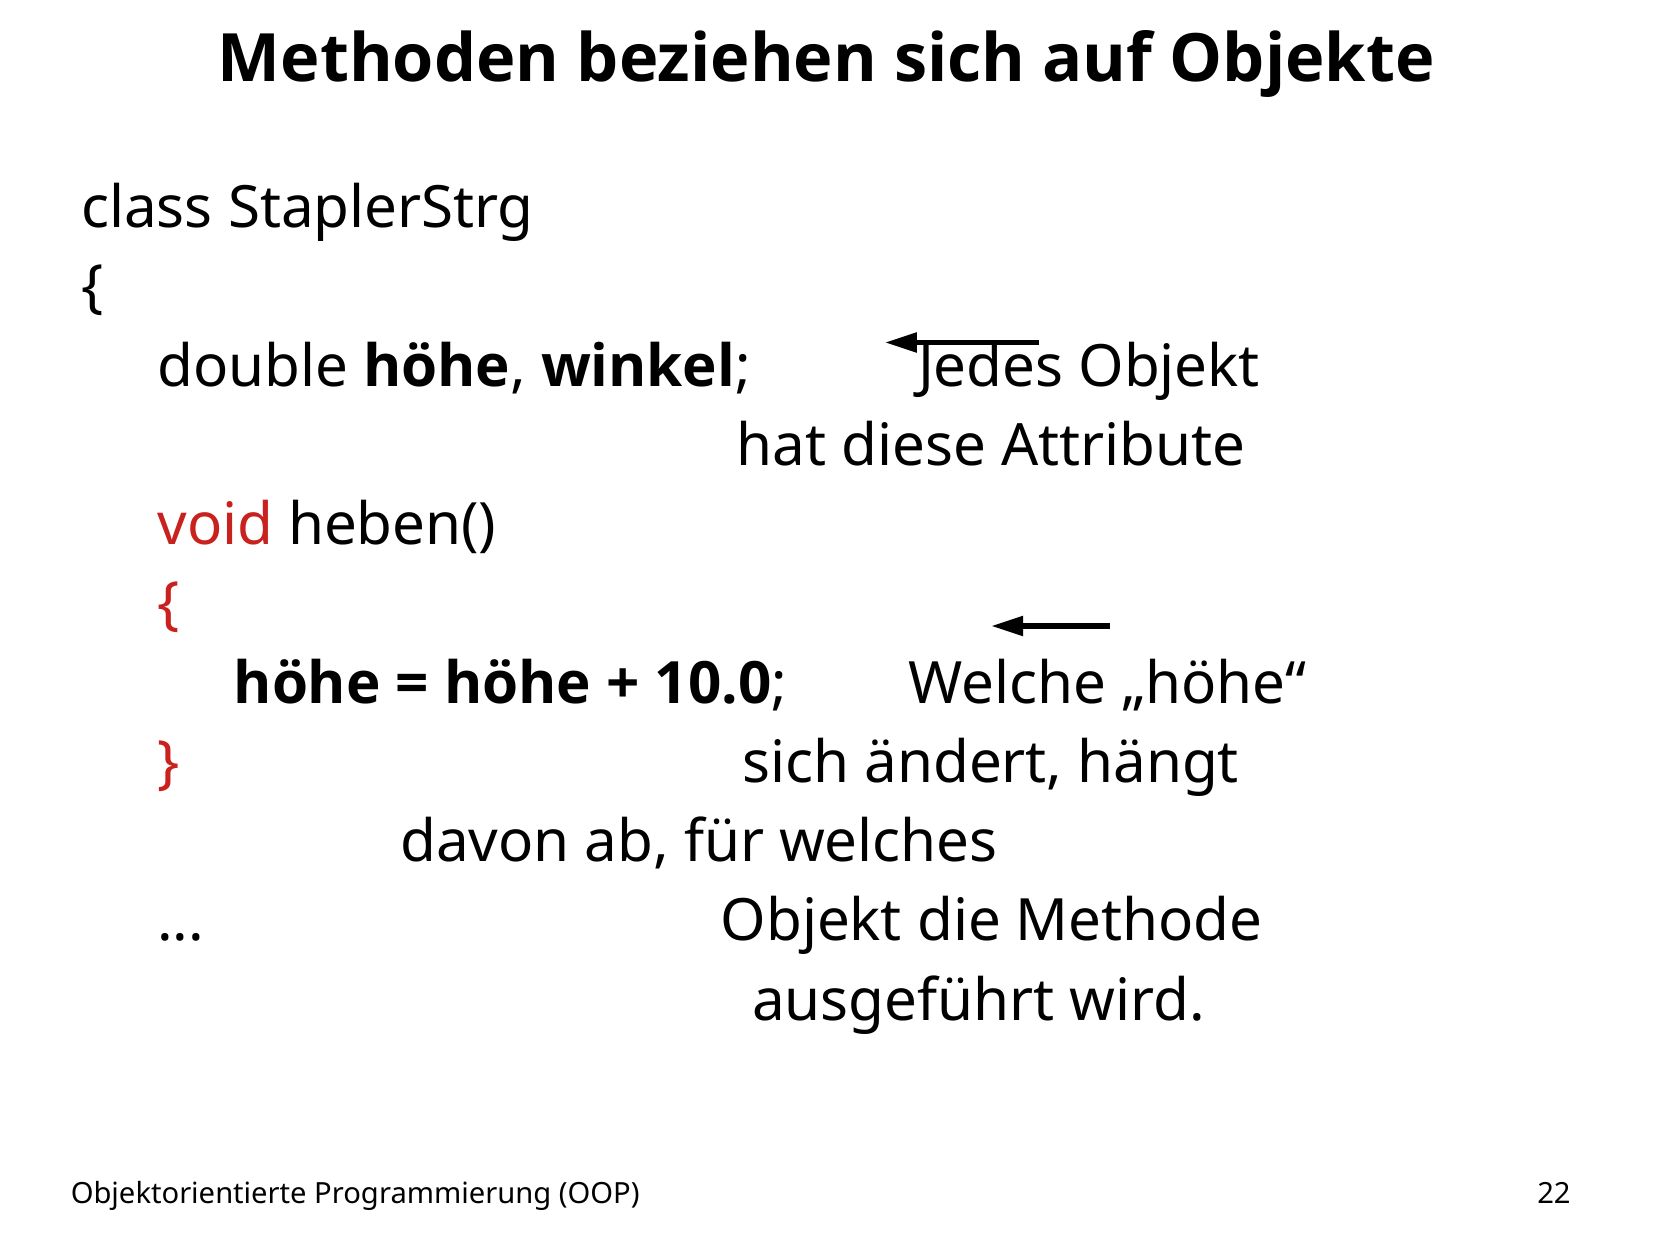

# Methoden beziehen sich auf Objekte
 class StaplerStrg
 {
 double höhe, winkel; Jedes Objekt
 hat diese Attribute
 void heben()
 {
 höhe = höhe + 10.0; Welche „höhe“
 } sich ändert, hängt davon ab, für welches
 ... Objekt die Methode
 ausgeführt wird.
Objektorientierte Programmierung (OOP)
22